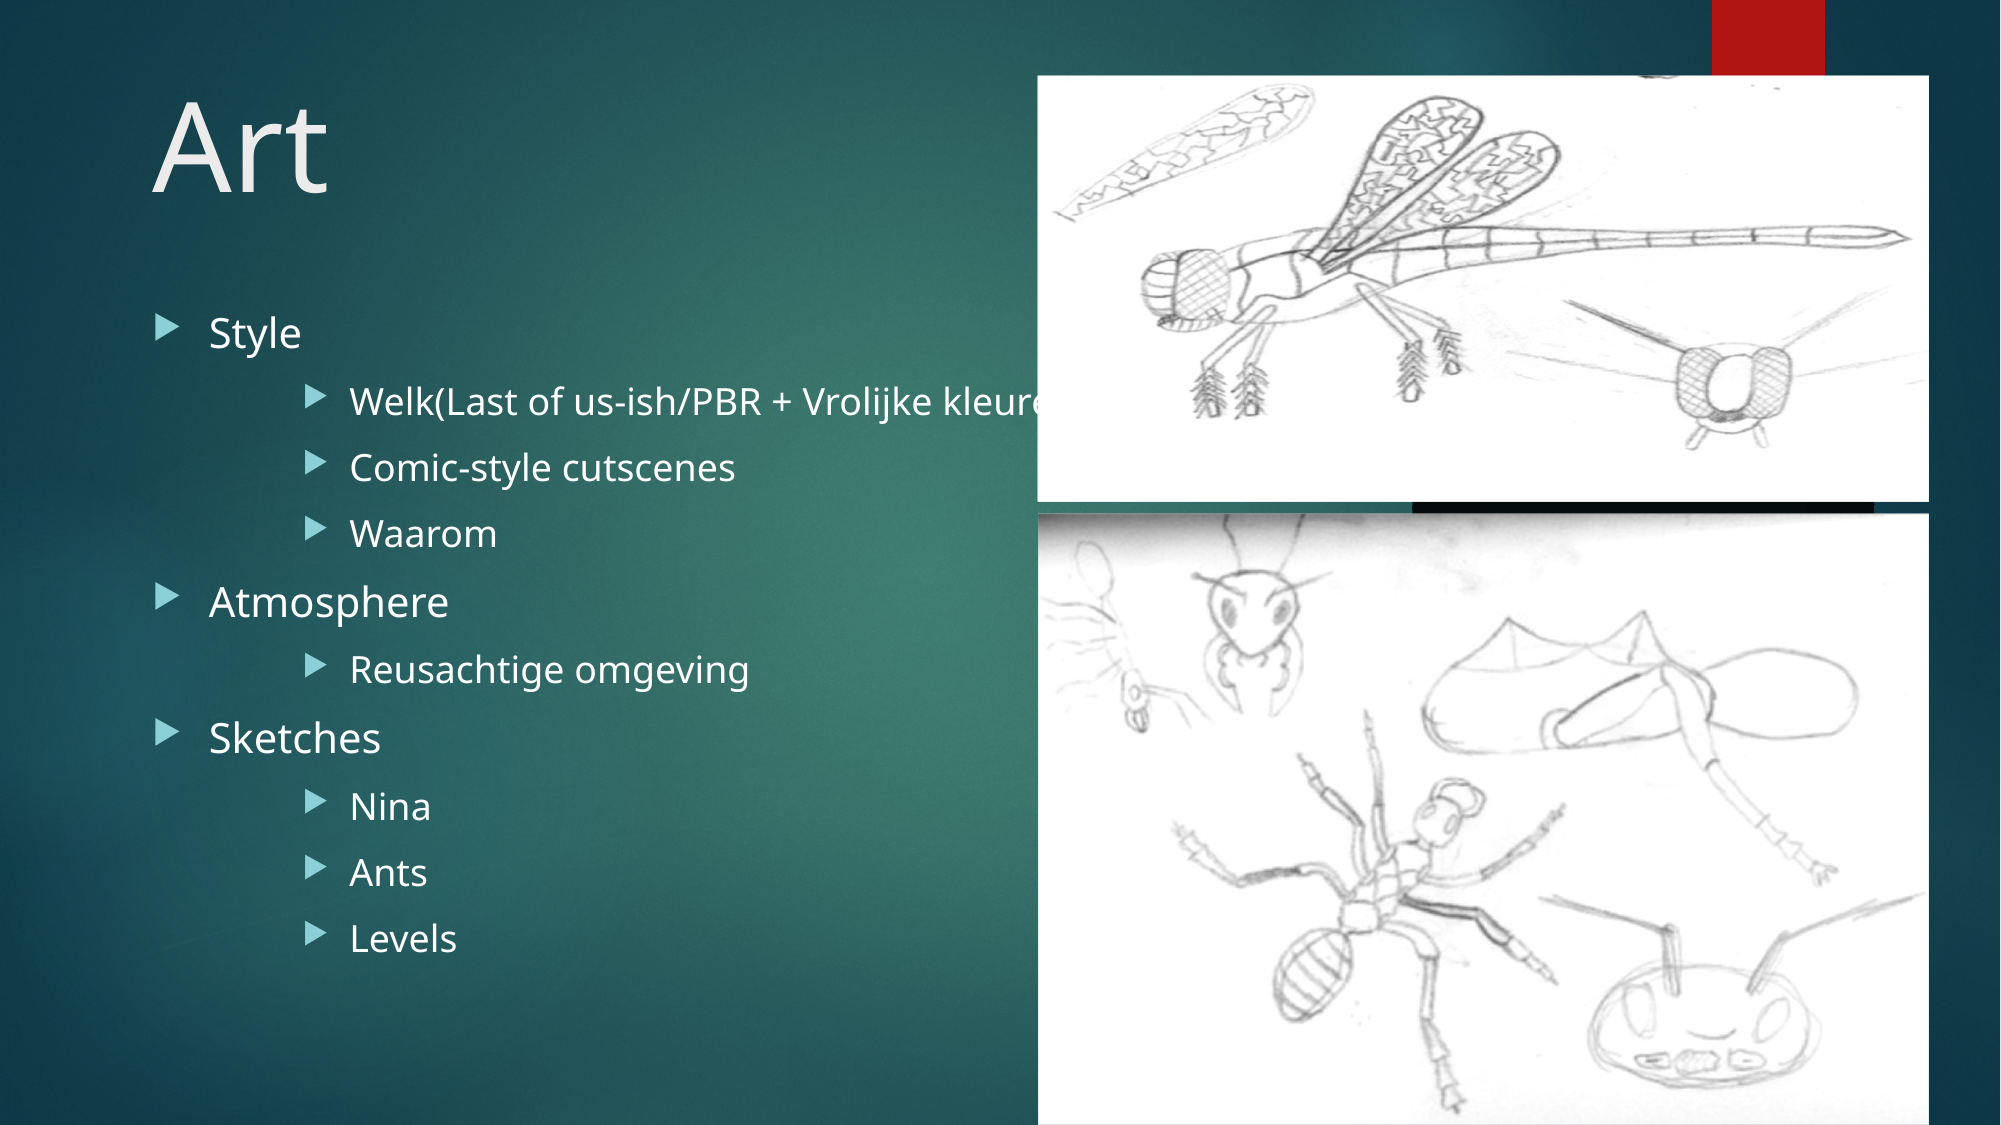

# Art
Style
Welk(Last of us-ish/PBR + Vrolijke kleuren)
Comic-style cutscenes
Waarom
Atmosphere
Reusachtige omgeving
Sketches
Nina
Ants
Levels